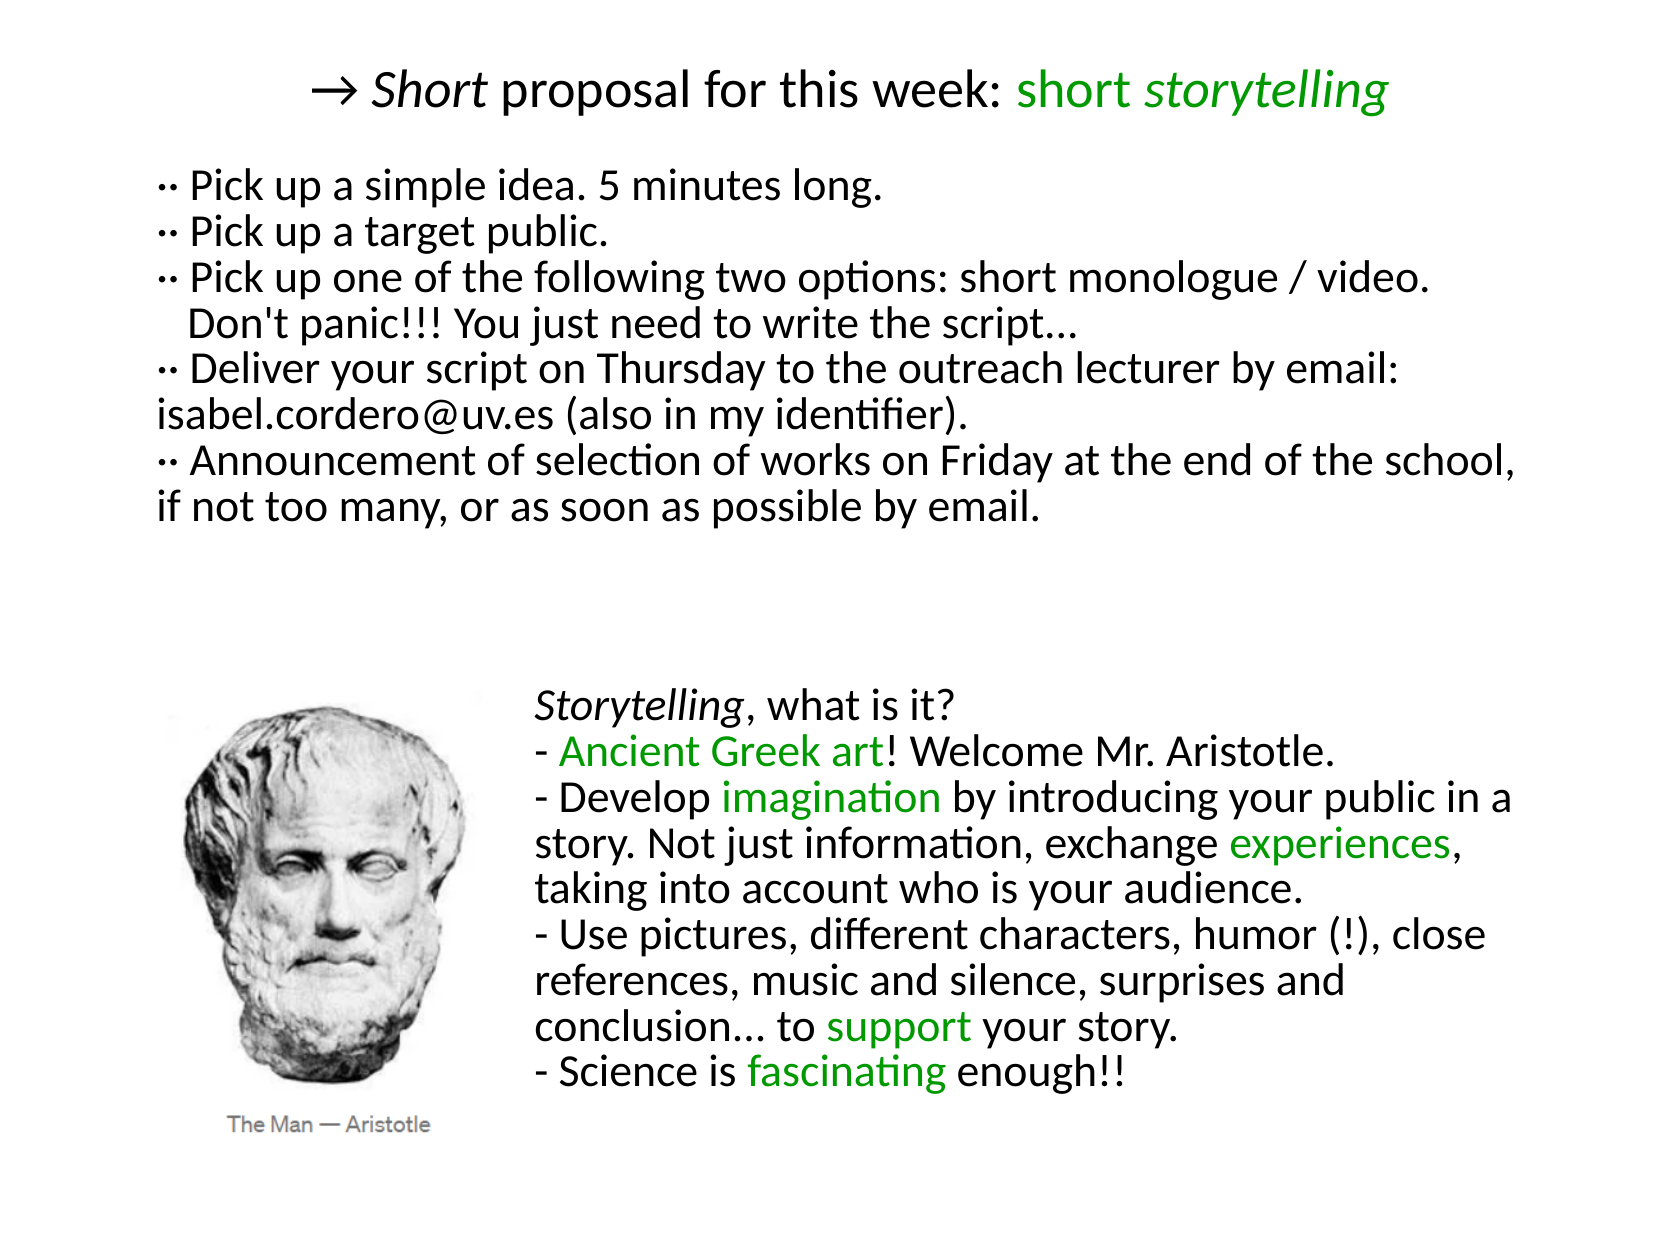

→ Short proposal for this week: short storytelling
·· Pick up a simple idea. 5 minutes long.
·· Pick up a target public.
·· Pick up one of the following two options: short monologue / video.
 Don't panic!!! You just need to write the script...
·· Deliver your script on Thursday to the outreach lecturer by email: isabel.cordero@uv.es (also in my identifier).
·· Announcement of selection of works on Friday at the end of the school, if not too many, or as soon as possible by email.
Storytelling, what is it?
- Ancient Greek art! Welcome Mr. Aristotle.
- Develop imagination by introducing your public in a story. Not just information, exchange experiences, taking into account who is your audience.
- Use pictures, different characters, humor (!), close references, music and silence, surprises and conclusion... to support your story.
- Science is fascinating enough!!